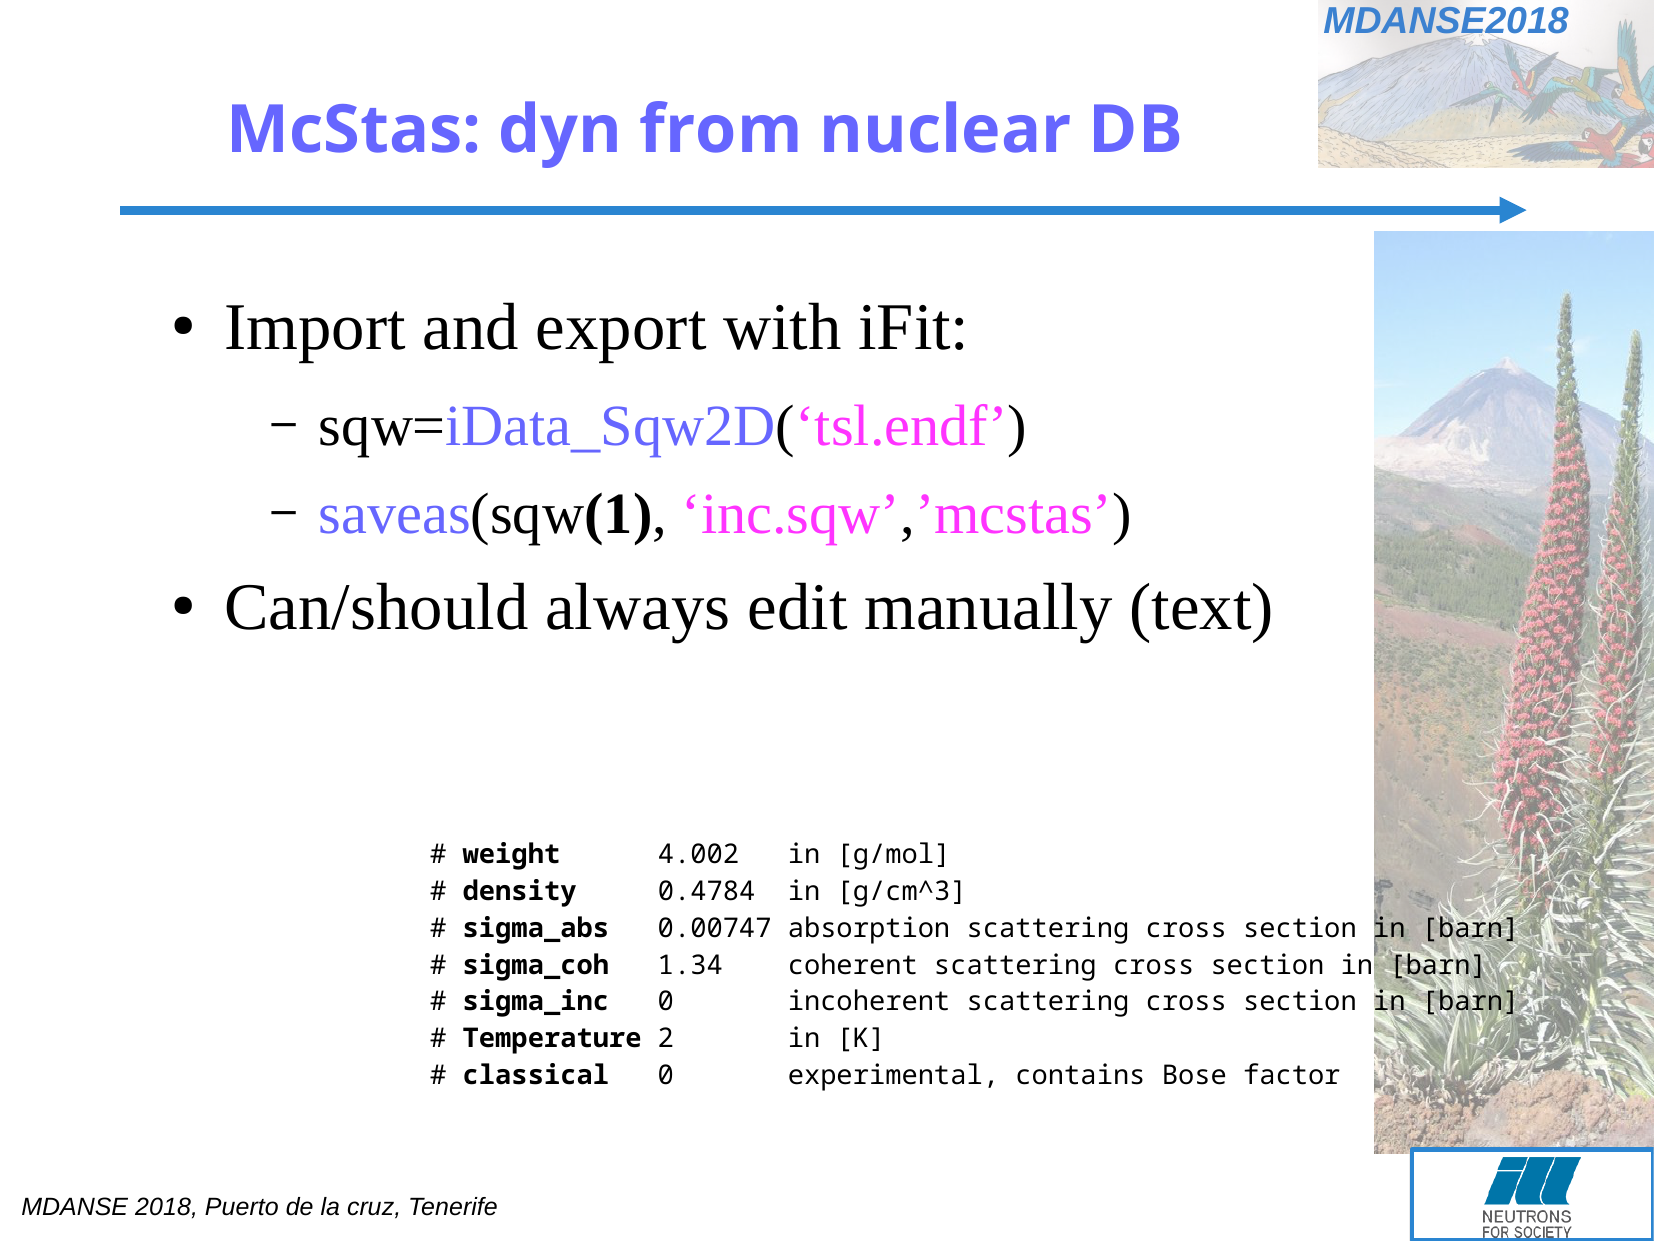

# McStas: dyn from nuclear DB
Import and export with iFit:
sqw=iData_Sqw2D(‘tsl.endf’)
saveas(sqw(1), ‘inc.sqw’,’mcstas’)
Can/should always edit manually (text)
# weight 4.002 in [g/mol]
# density 0.4784 in [g/cm^3]
# sigma_abs 0.00747 absorption scattering cross section in [barn]
# sigma_coh 1.34 coherent scattering cross section in [barn]
# sigma_inc 0 incoherent scattering cross section in [barn]
# Temperature 2 in [K]
# classical 0 experimental, contains Bose factor